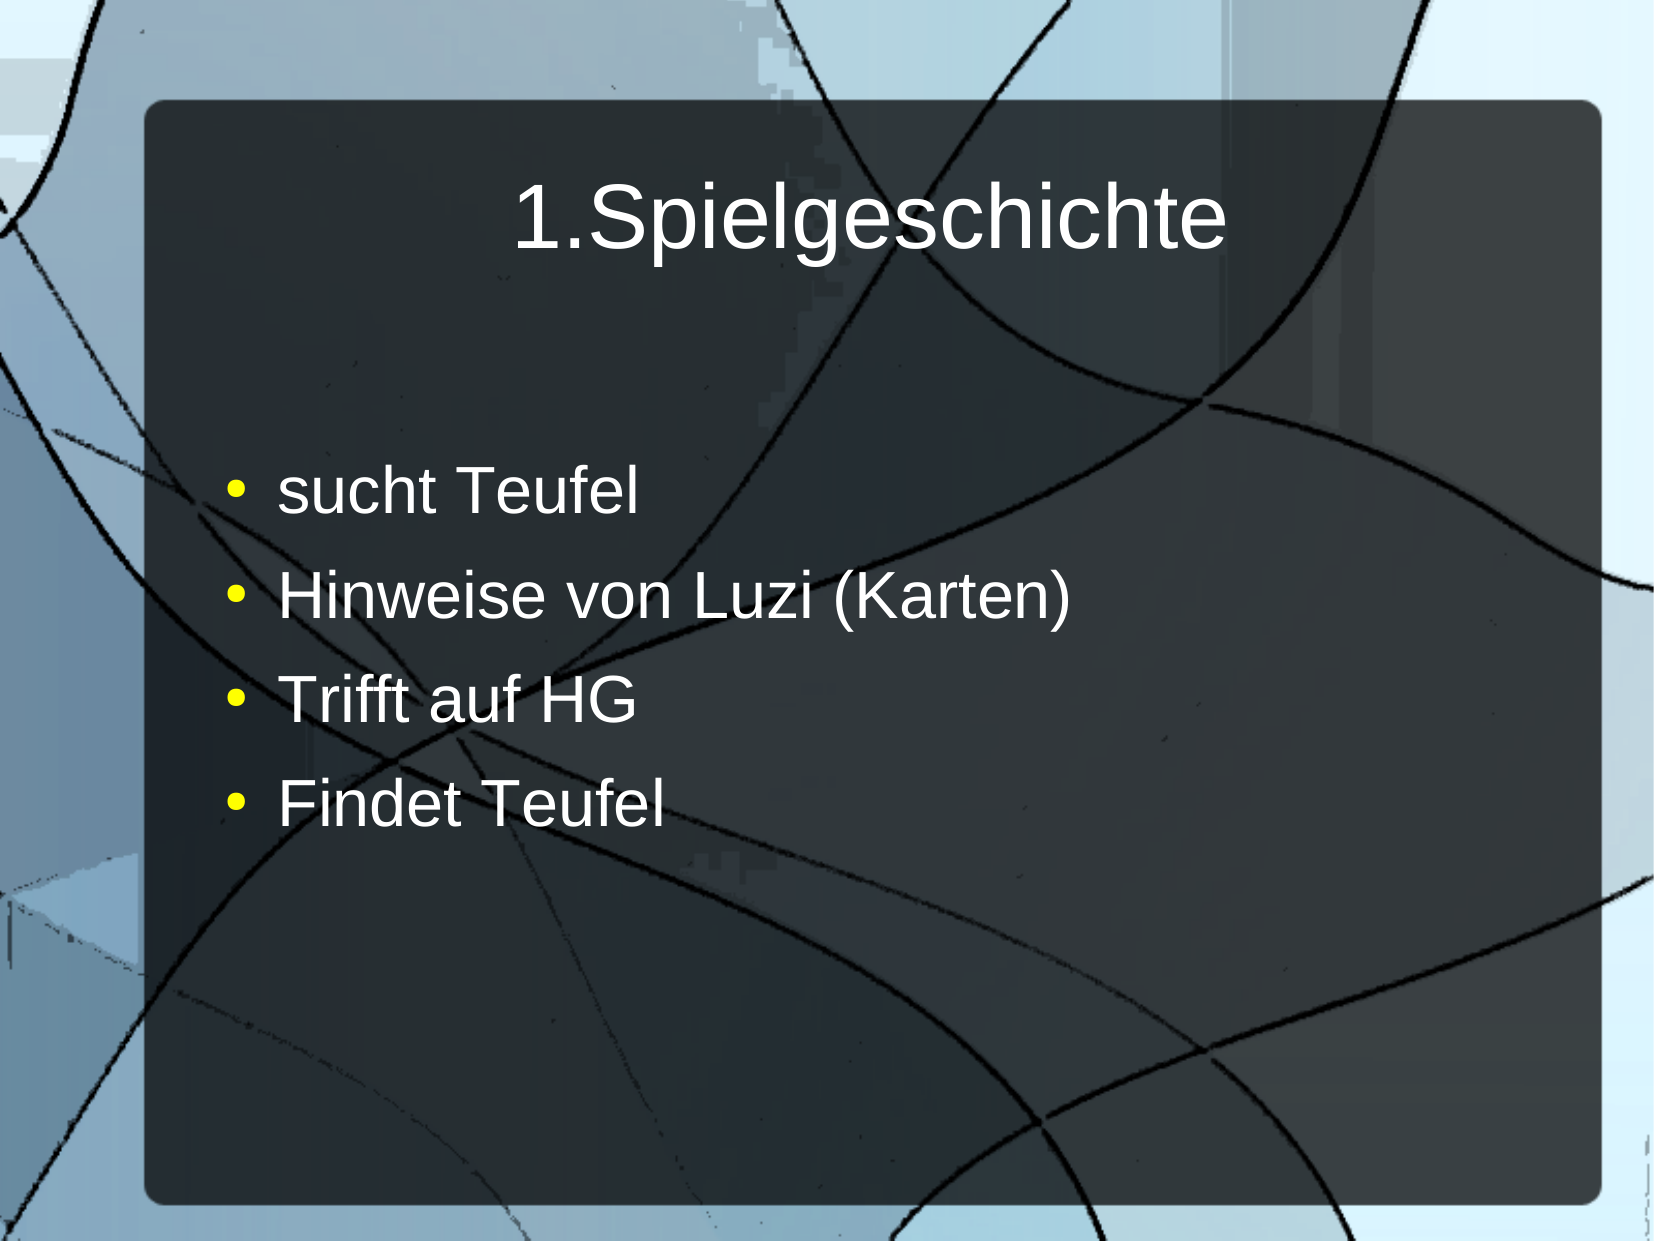

# 1.Spielgeschichte
sucht Teufel
Hinweise von Luzi (Karten)
Trifft auf HG
Findet Teufel